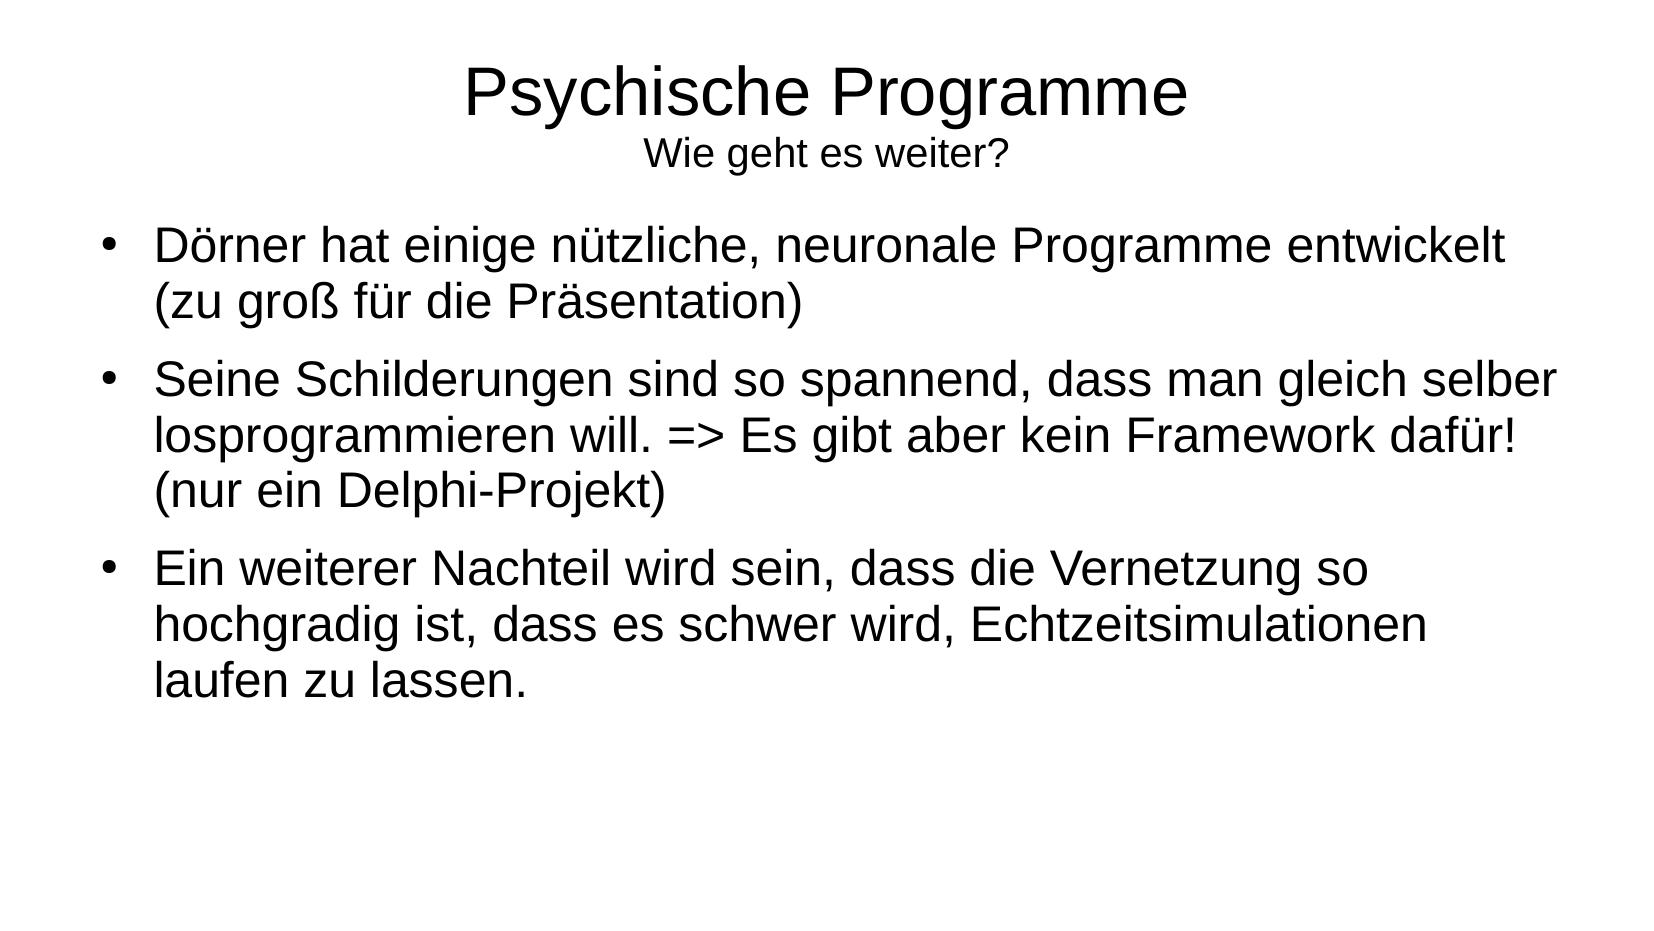

# Psychische Programme Wie geht es weiter?
Dörner hat einige nützliche, neuronale Programme entwickelt (zu groß für die Präsentation)
Seine Schilderungen sind so spannend, dass man gleich selber losprogrammieren will. => Es gibt aber kein Framework dafür! (nur ein Delphi-Projekt)
Ein weiterer Nachteil wird sein, dass die Vernetzung so hochgradig ist, dass es schwer wird, Echtzeitsimulationen laufen zu lassen.